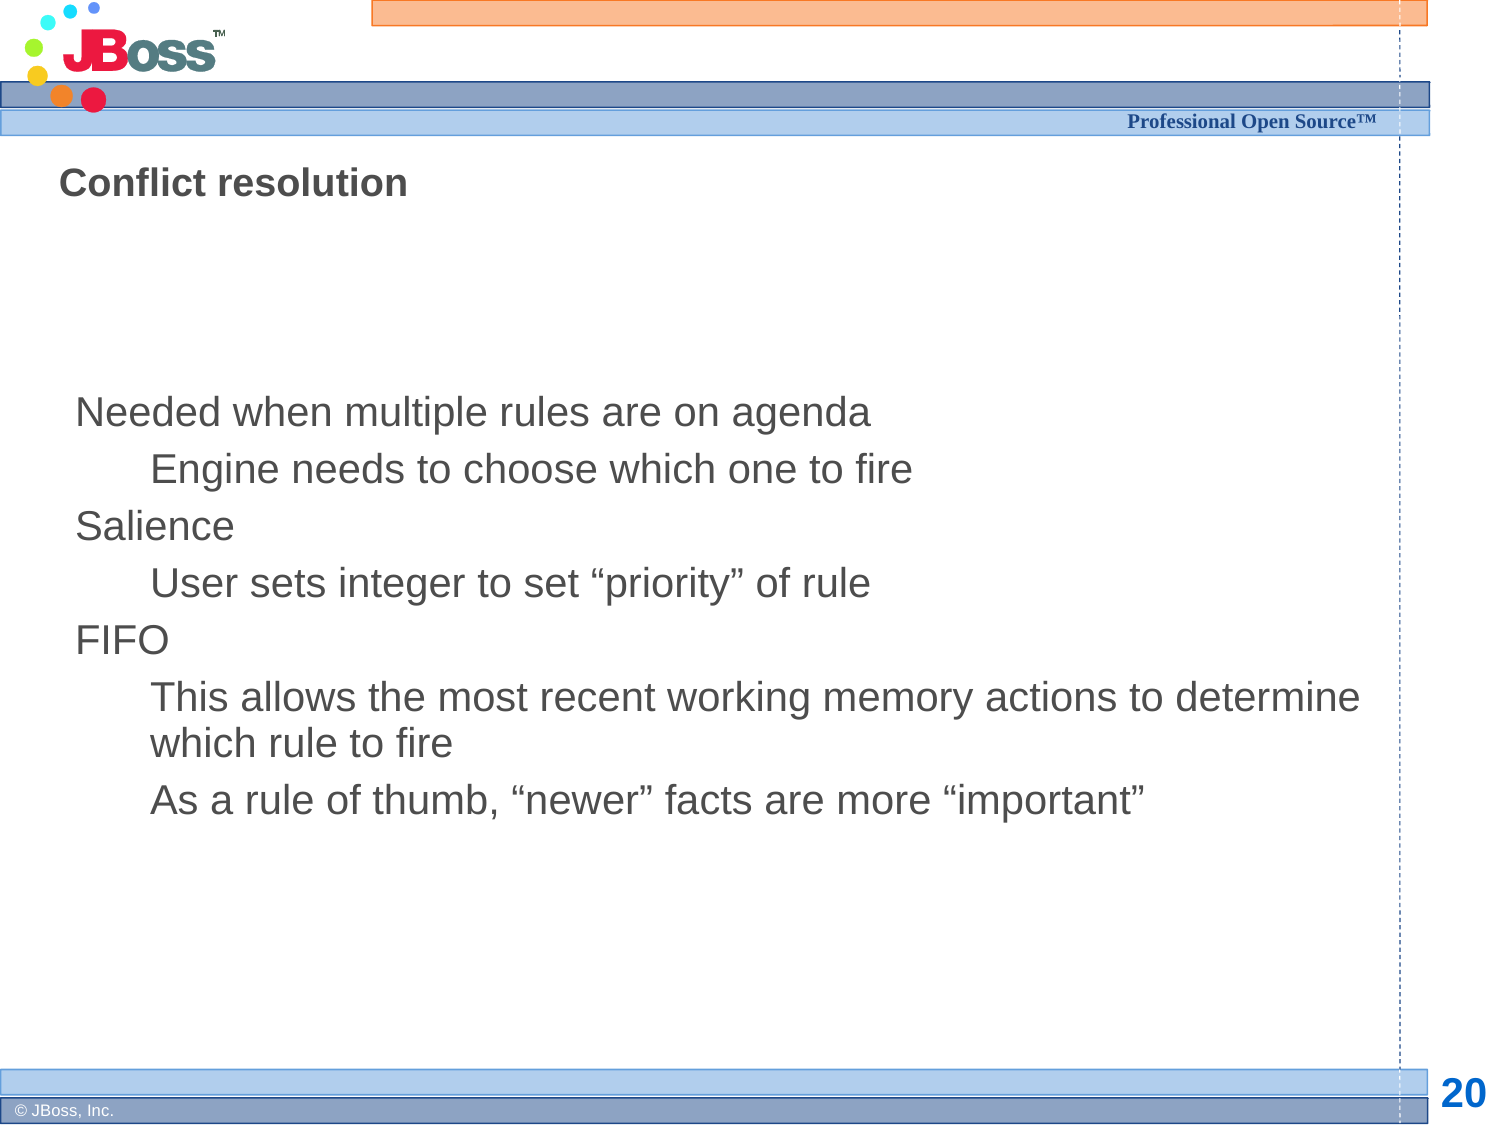

# Conflict resolution
Needed when multiple rules are on agenda
Engine needs to choose which one to fire
Salience
User sets integer to set “priority” of rule
FIFO
This allows the most recent working memory actions to determine which rule to fire
As a rule of thumb, “newer” facts are more “important”